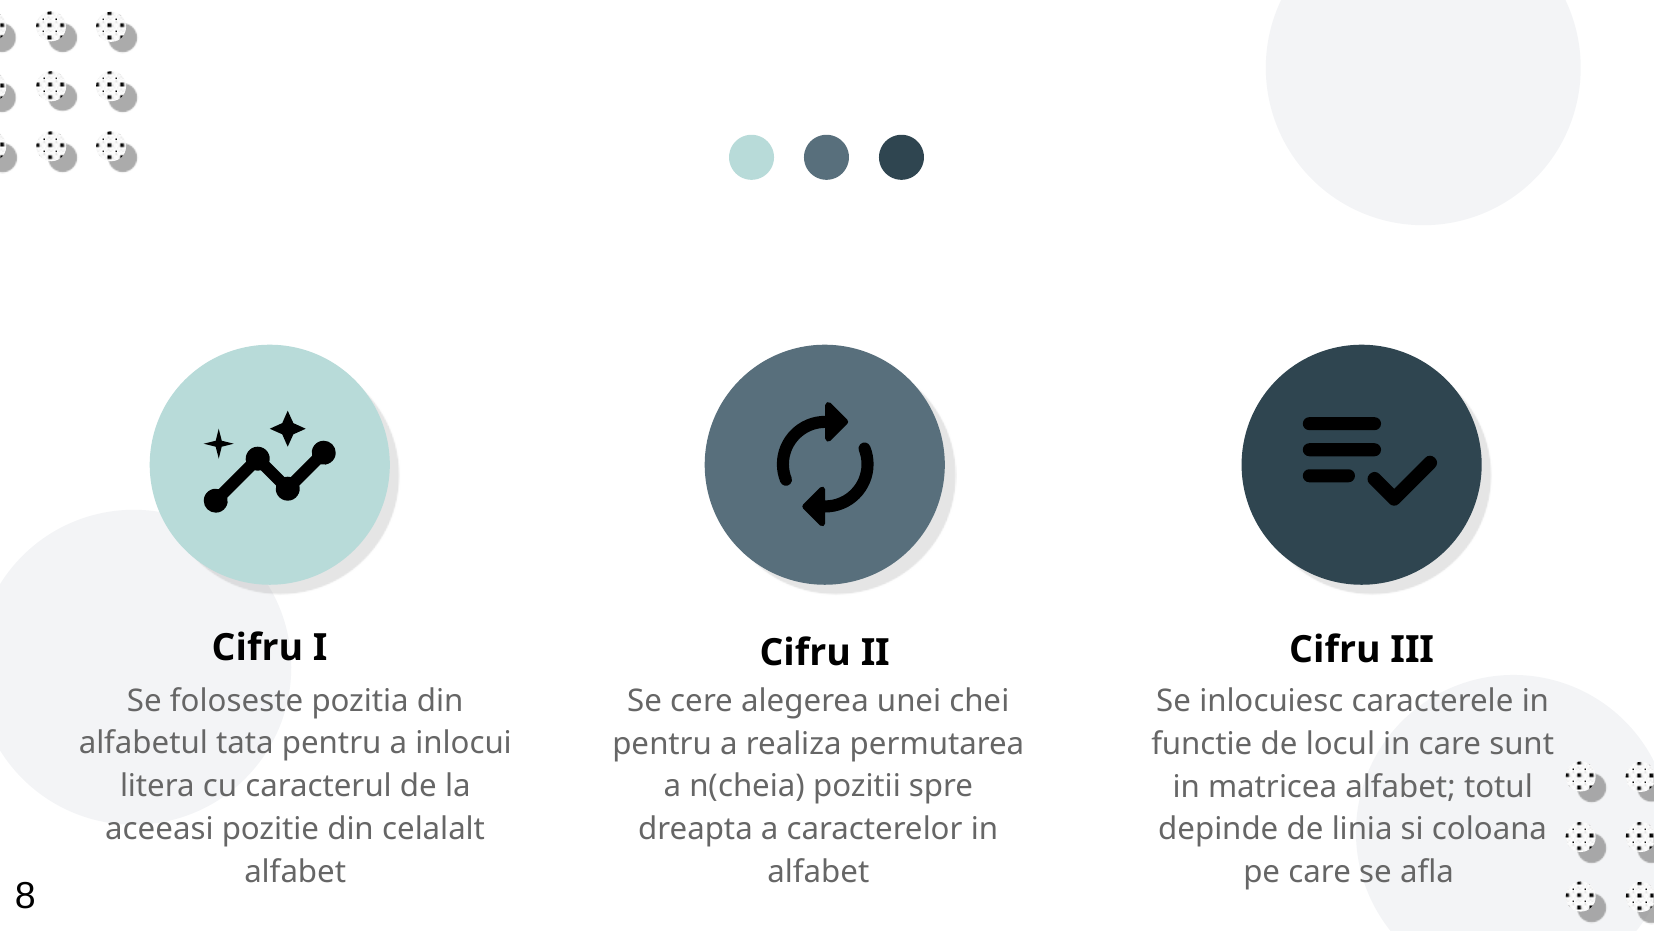

Cifru I
Cifru III
Cifru II
Se foloseste pozitia din alfabetul tata pentru a inlocui litera cu caracterul de la aceeasi pozitie din celalalt alfabet
Se cere alegerea unei chei pentru a realiza permutarea a n(cheia) pozitii spre dreapta a caracterelor in alfabet
Se inlocuiesc caracterele in functie de locul in care sunt in matricea alfabet; totul depinde de linia si coloana pe care se afla